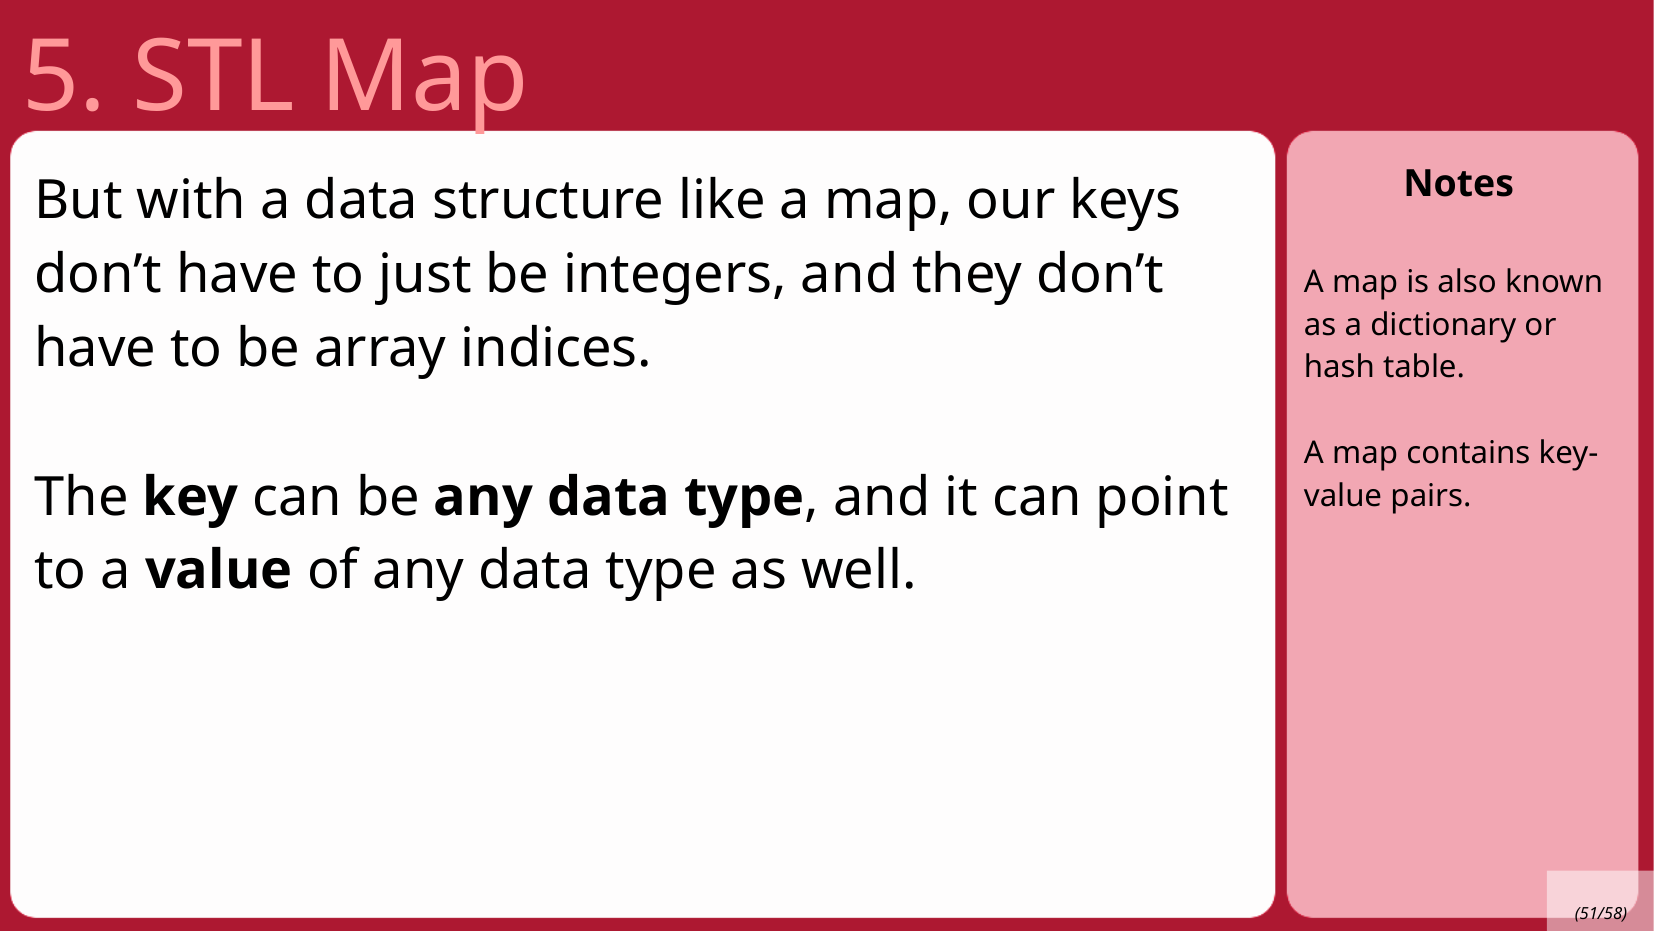

# 5. STL Map
Notes
A map is also known as a dictionary or hash table.
A map contains key-value pairs.
But with a data structure like a map, our keys don’t have to just be integers, and they don’t have to be array indices.
The key can be any data type, and it can point to a value of any data type as well.